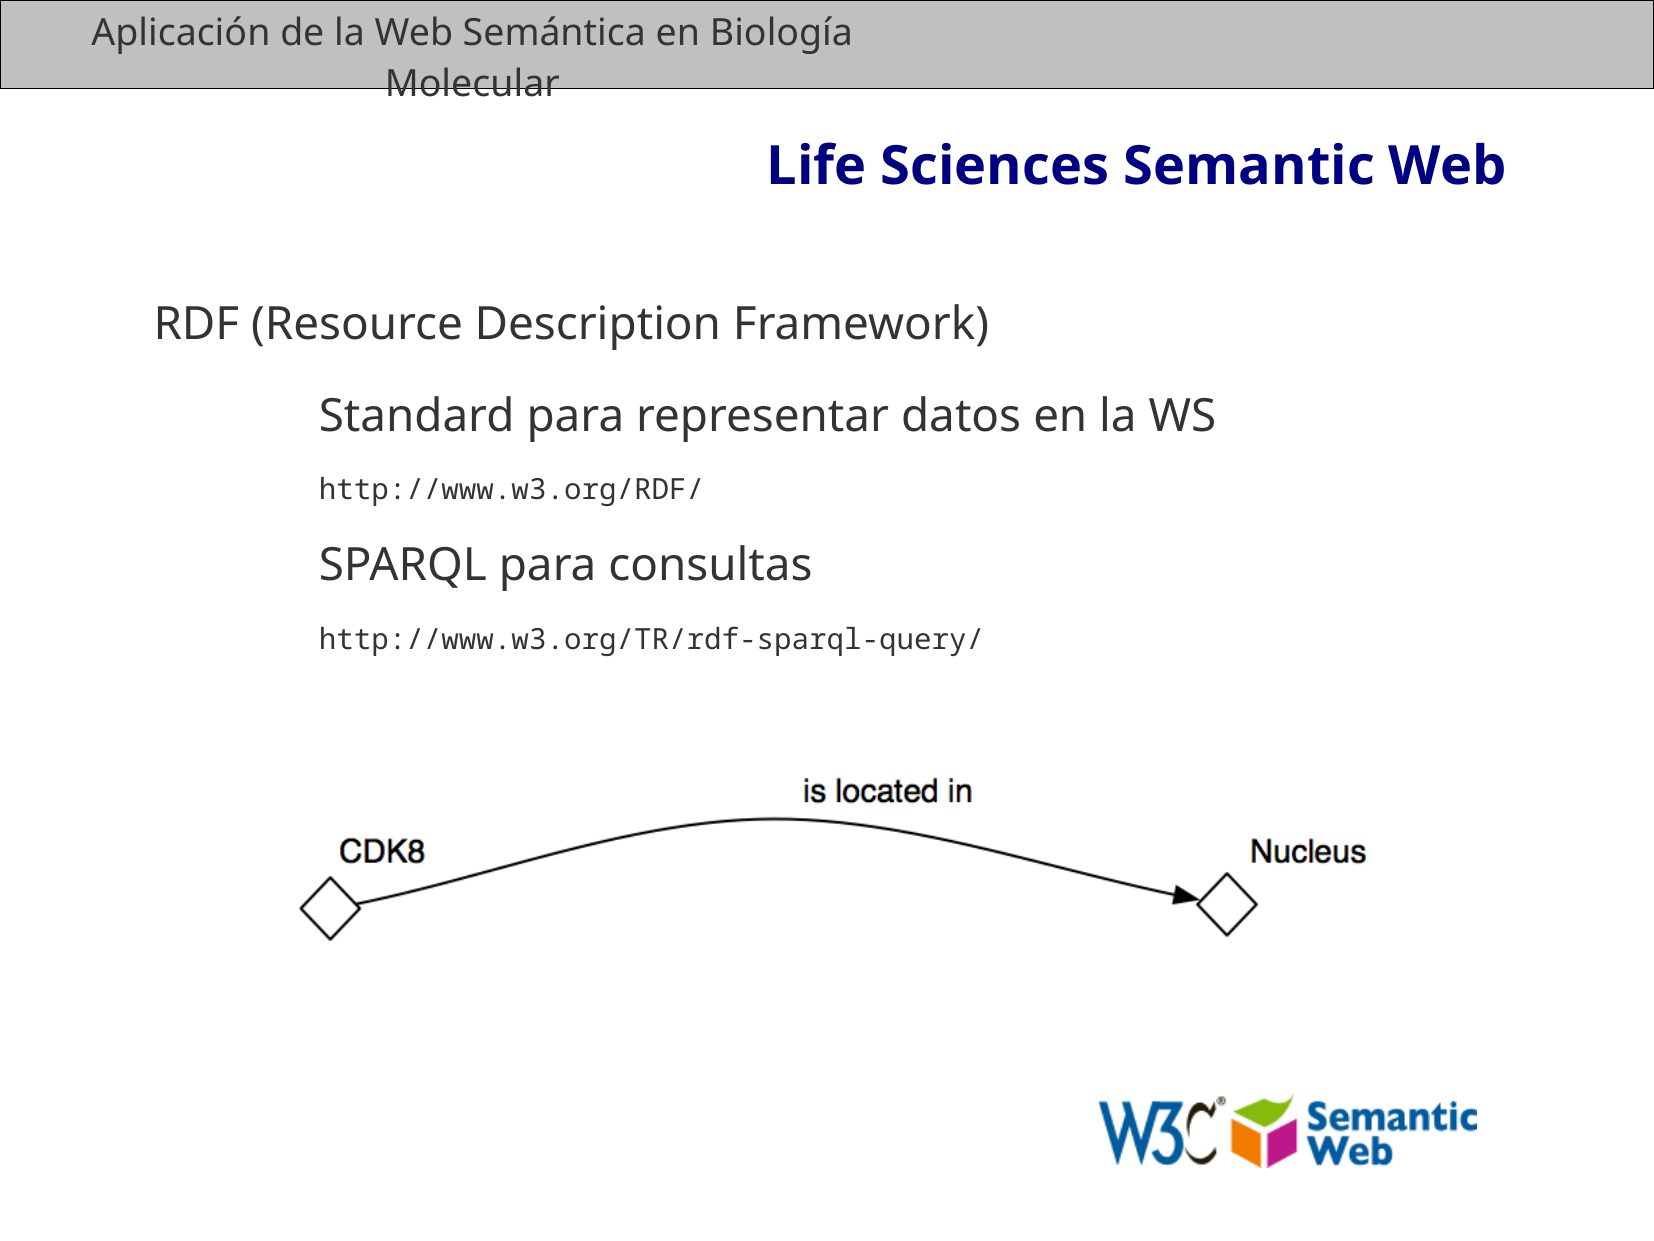

Aplicación de la Web Semántica en Biología Molecular
Life Sciences Semantic Web
# RDF (Resource Description Framework)
Standard para representar datos en la WS
http://www.w3.org/RDF/
SPARQL para consultas
http://www.w3.org/TR/rdf-sparql-query/